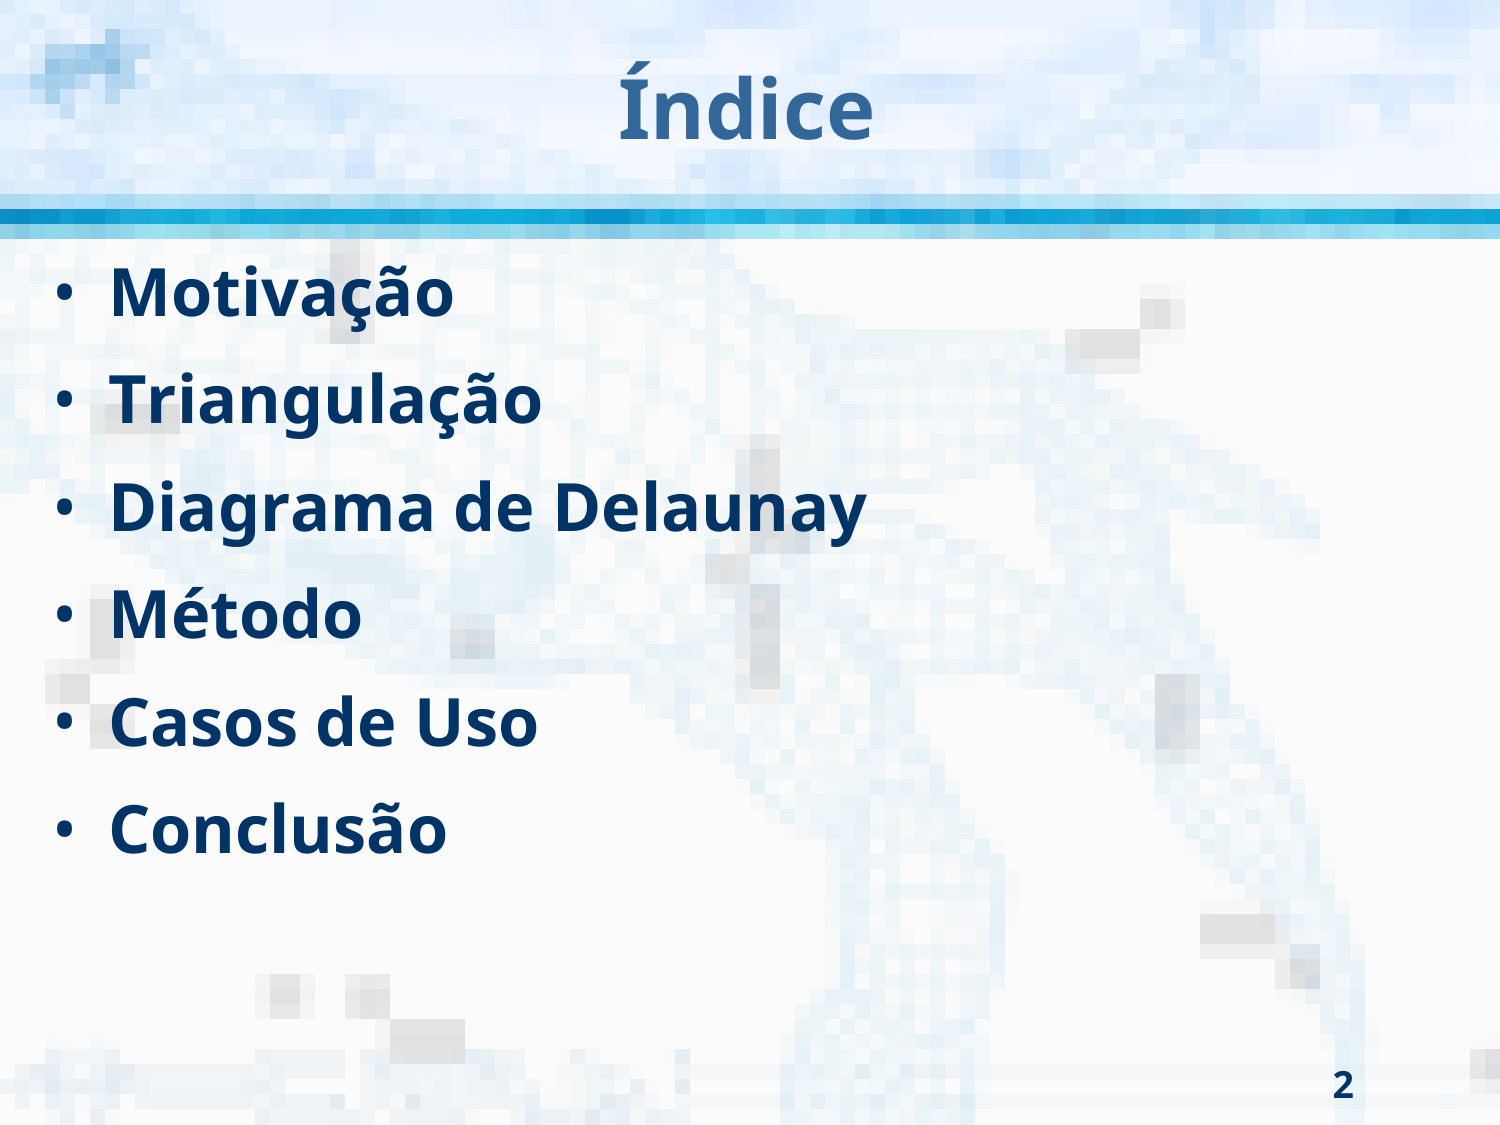

Índice
Motivação
Triangulação
Diagrama de Delaunay
Método
Casos de Uso
Conclusão